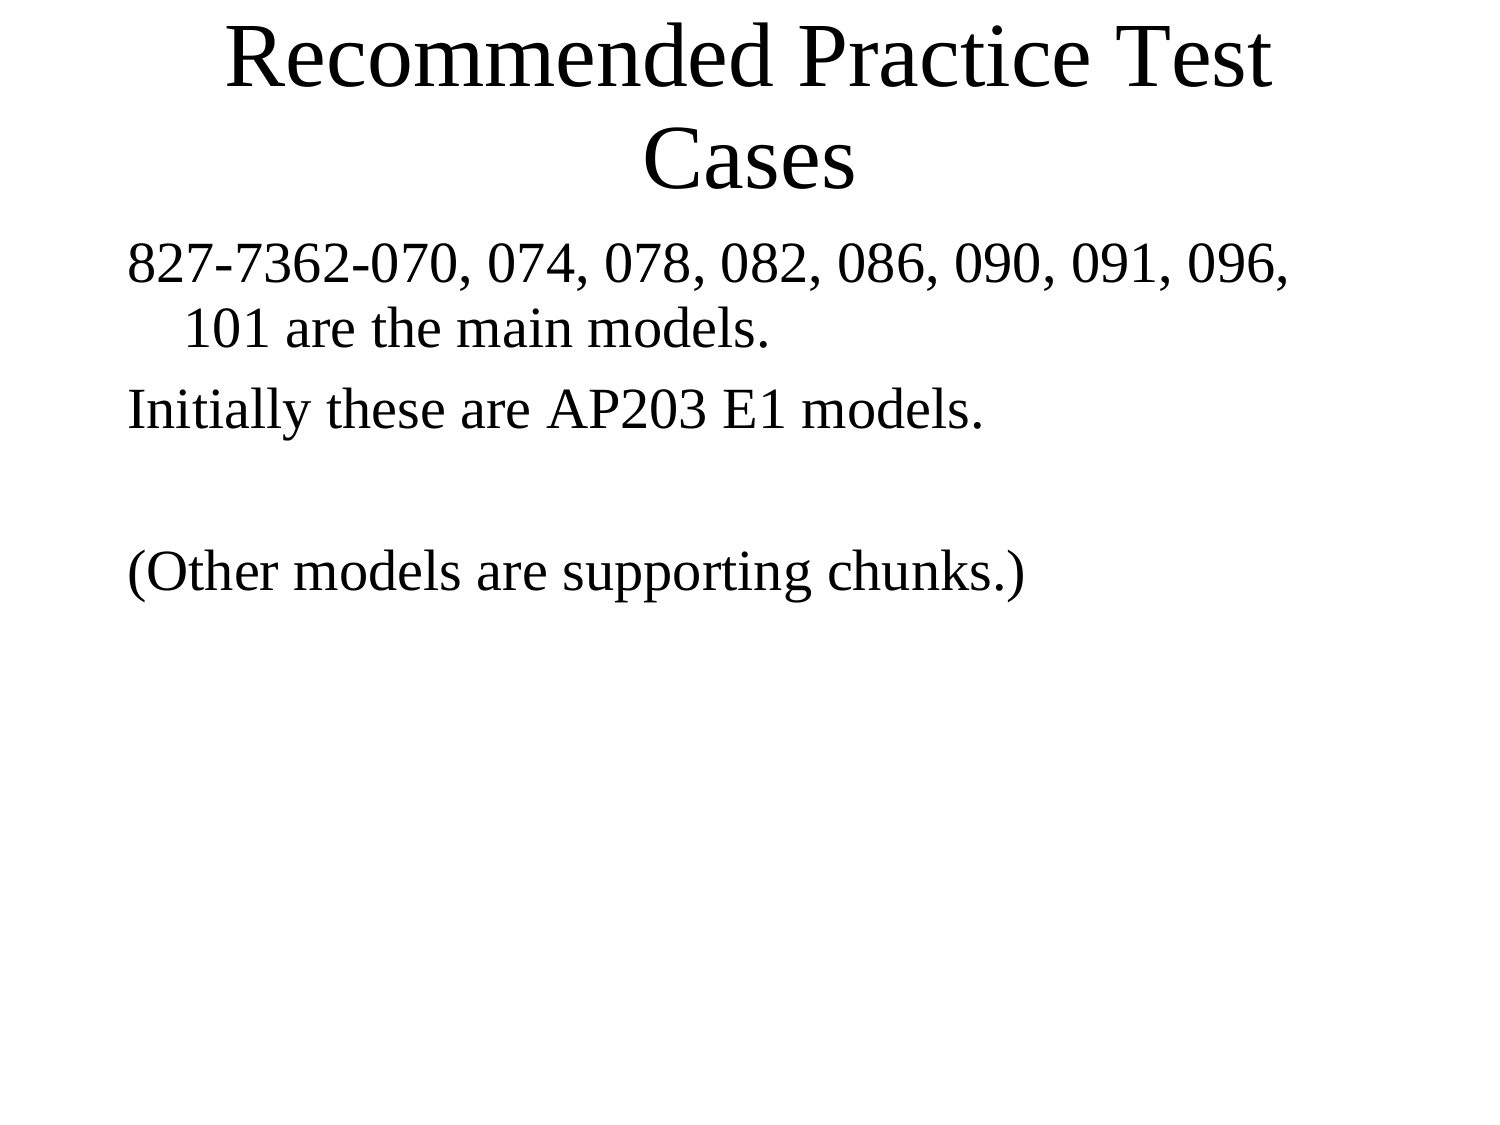

# Recommended Practice Test Cases
827-7362-070, 074, 078, 082, 086, 090, 091, 096, 101 are the main models.
Initially these are AP203 E1 models.
(Other models are supporting chunks.)